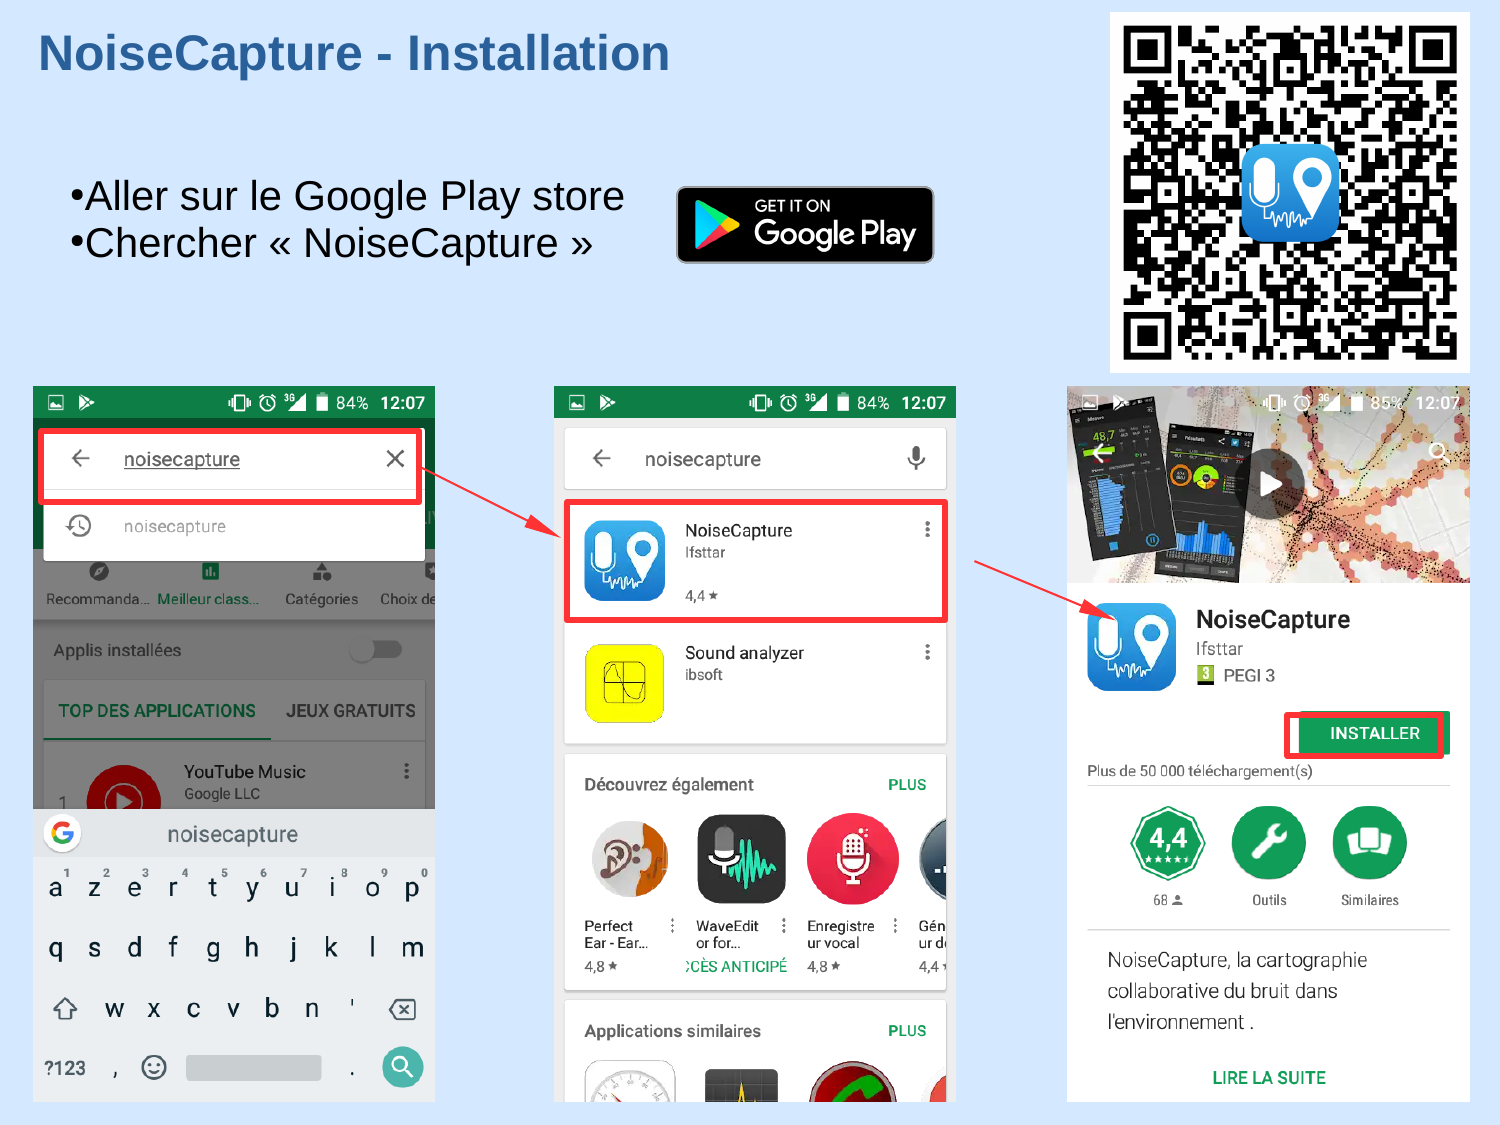

NoiseCapture - Installation
Aller sur le Google Play store
Chercher « NoiseCapture »